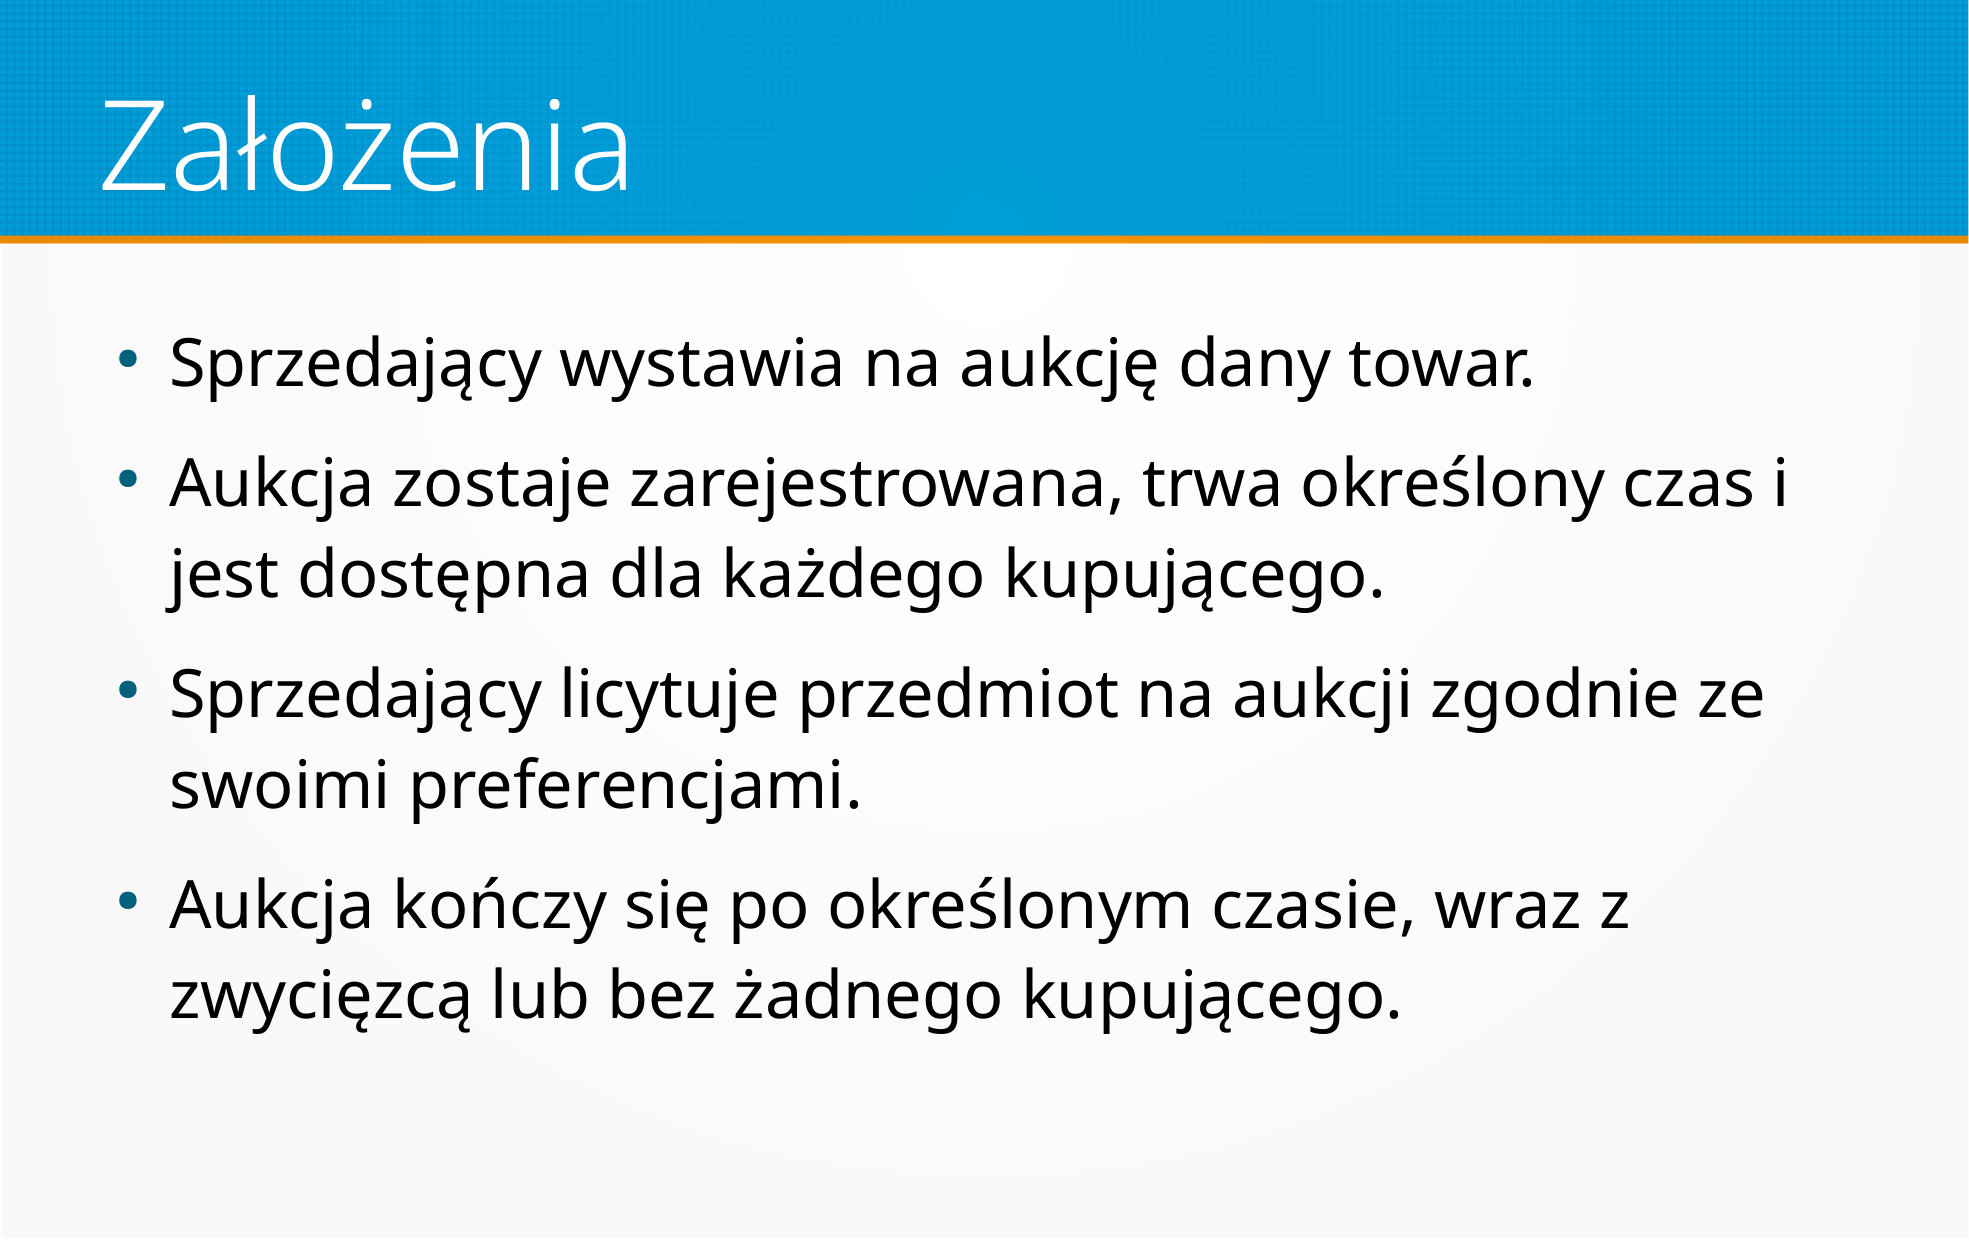

# Założenia
Sprzedający wystawia na aukcję dany towar.
Aukcja zostaje zarejestrowana, trwa określony czas i jest dostępna dla każdego kupującego.
Sprzedający licytuje przedmiot na aukcji zgodnie ze swoimi preferencjami.
Aukcja kończy się po określonym czasie, wraz z zwycięzcą lub bez żadnego kupującego.